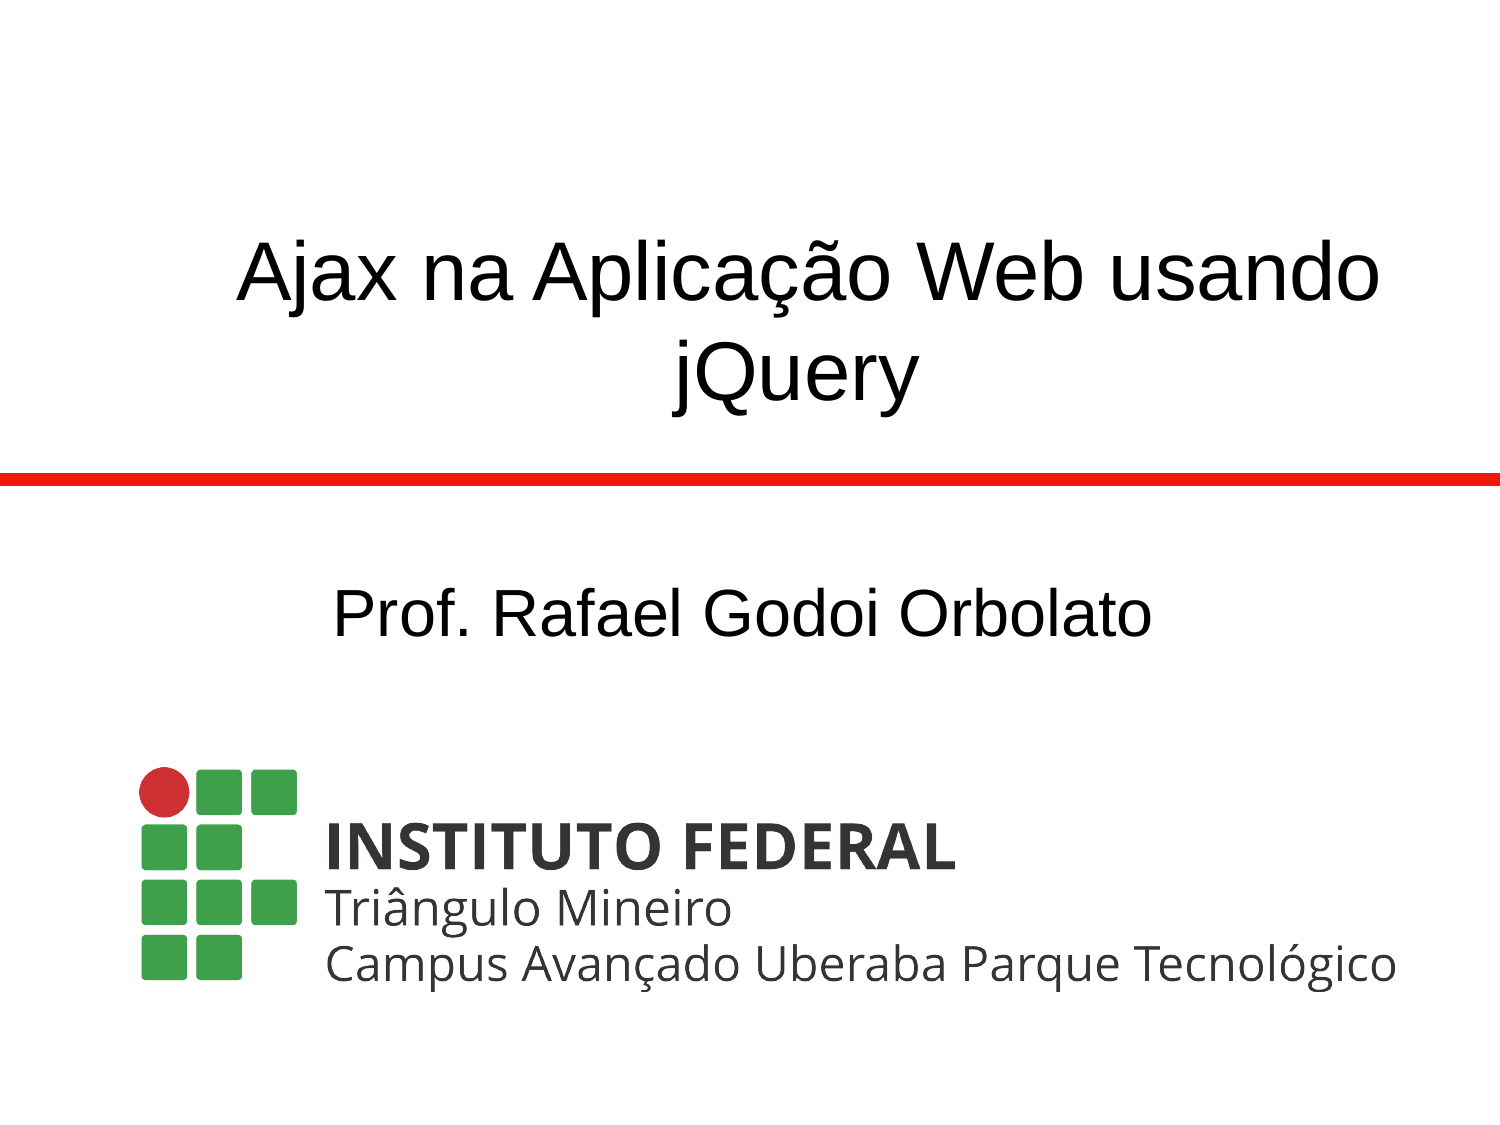

# Ajax na Aplicação Web usando jQuery
Prof. Rafael Godoi Orbolato